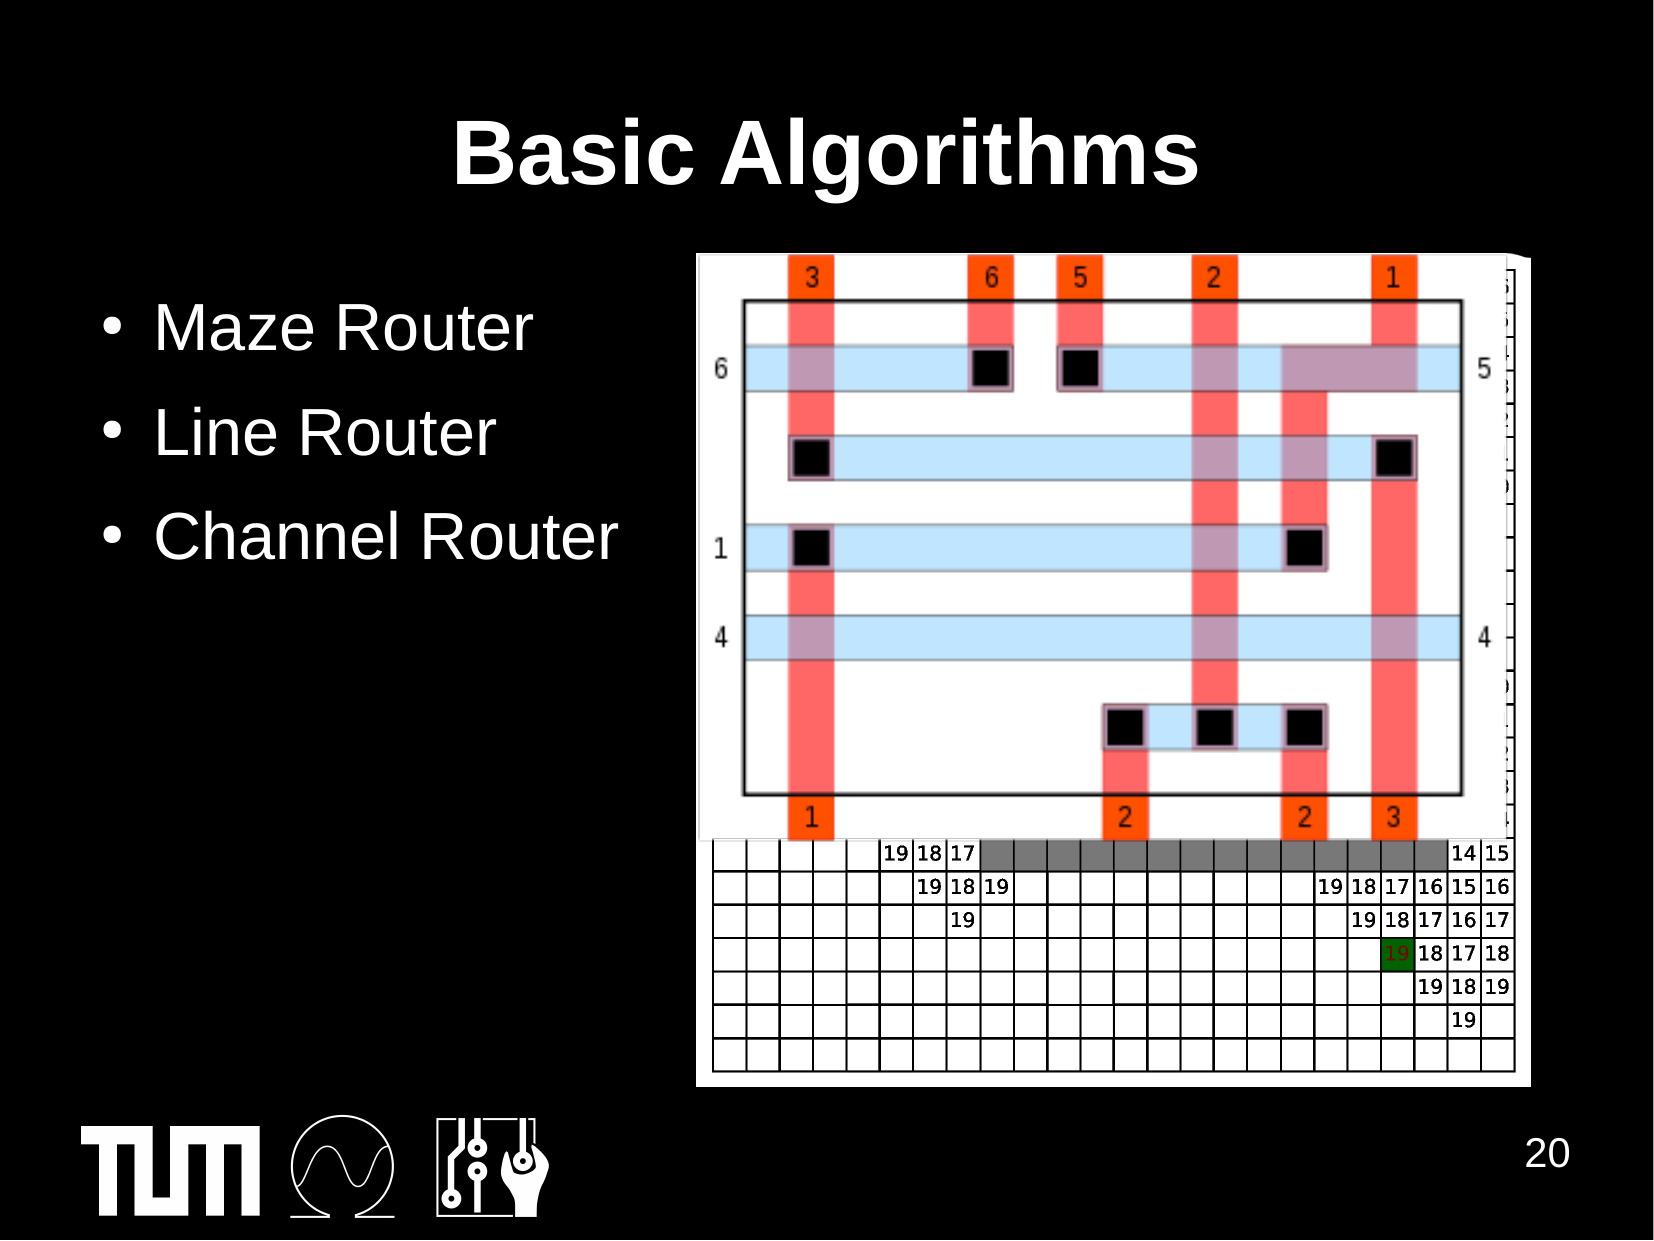

# Basic Algorithms
Maze Router
Line Router
Channel Router
20